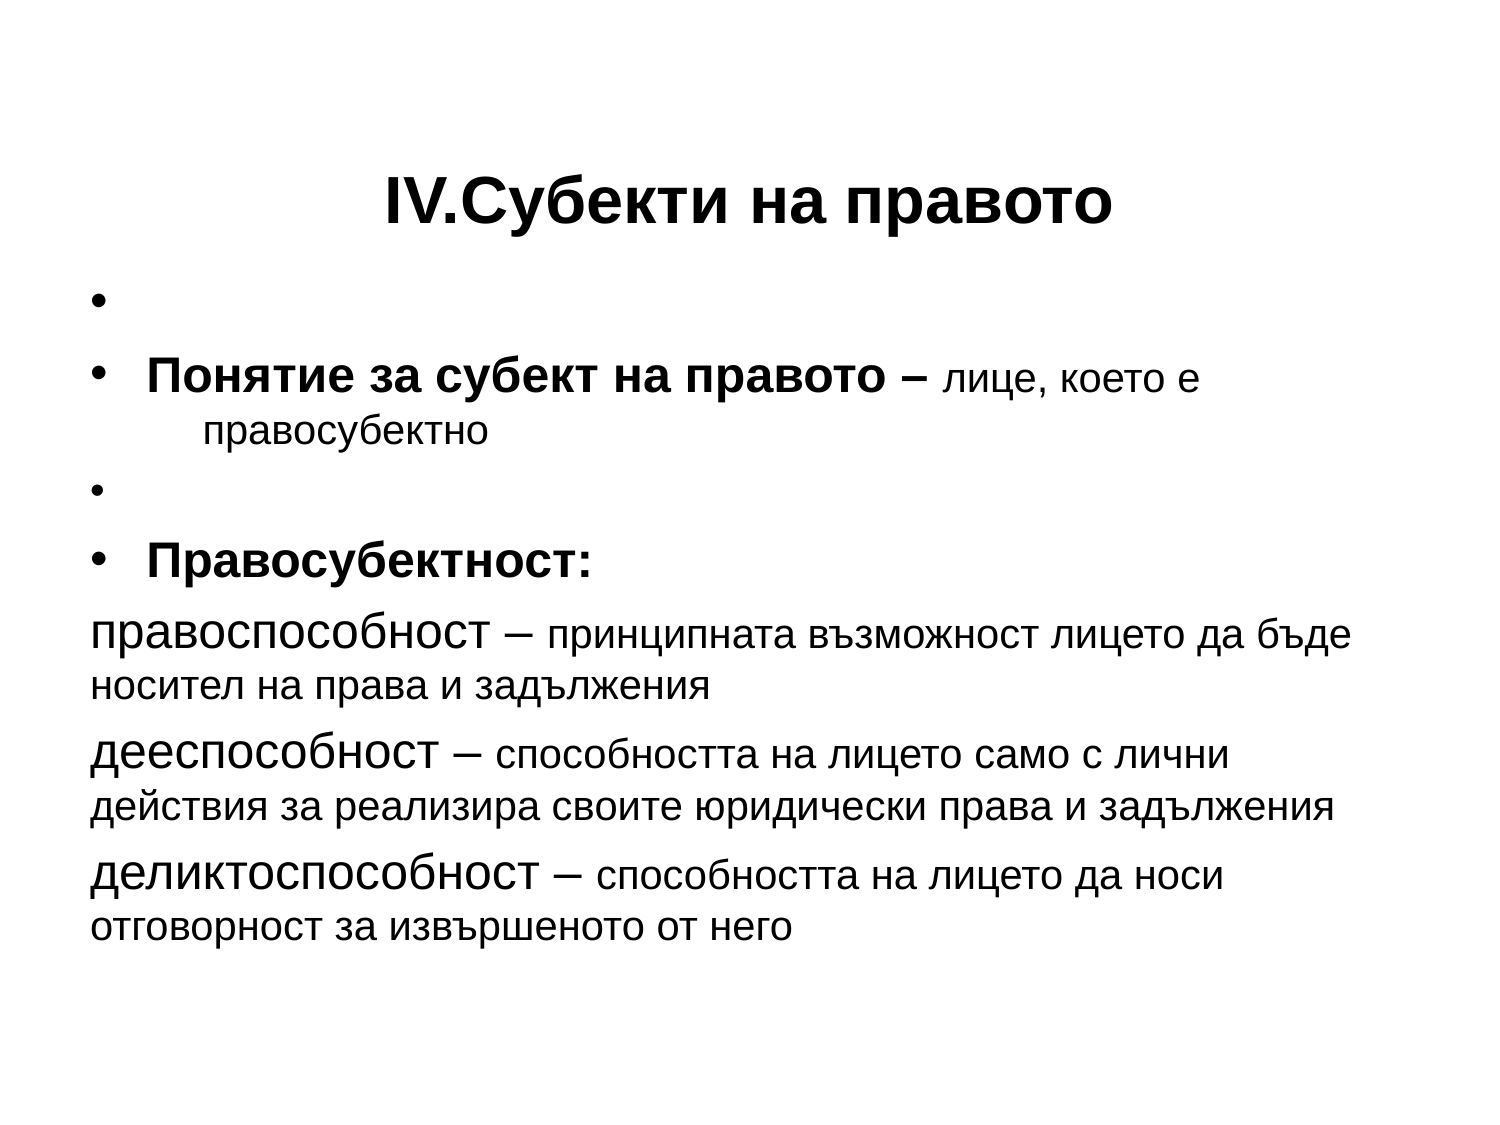

# ІV.Субекти на правото
Понятие за субект на правото – лице, което е правосубектно
Правосубектност:
правоспособност – принципната възможност лицето да бъде носител на права и задължения
дееспособност – способността на лицето само с лични действия за реализира своите юридически права и задължения
деликтоспособност – способността на лицето да носи отговорност за извършеното от него